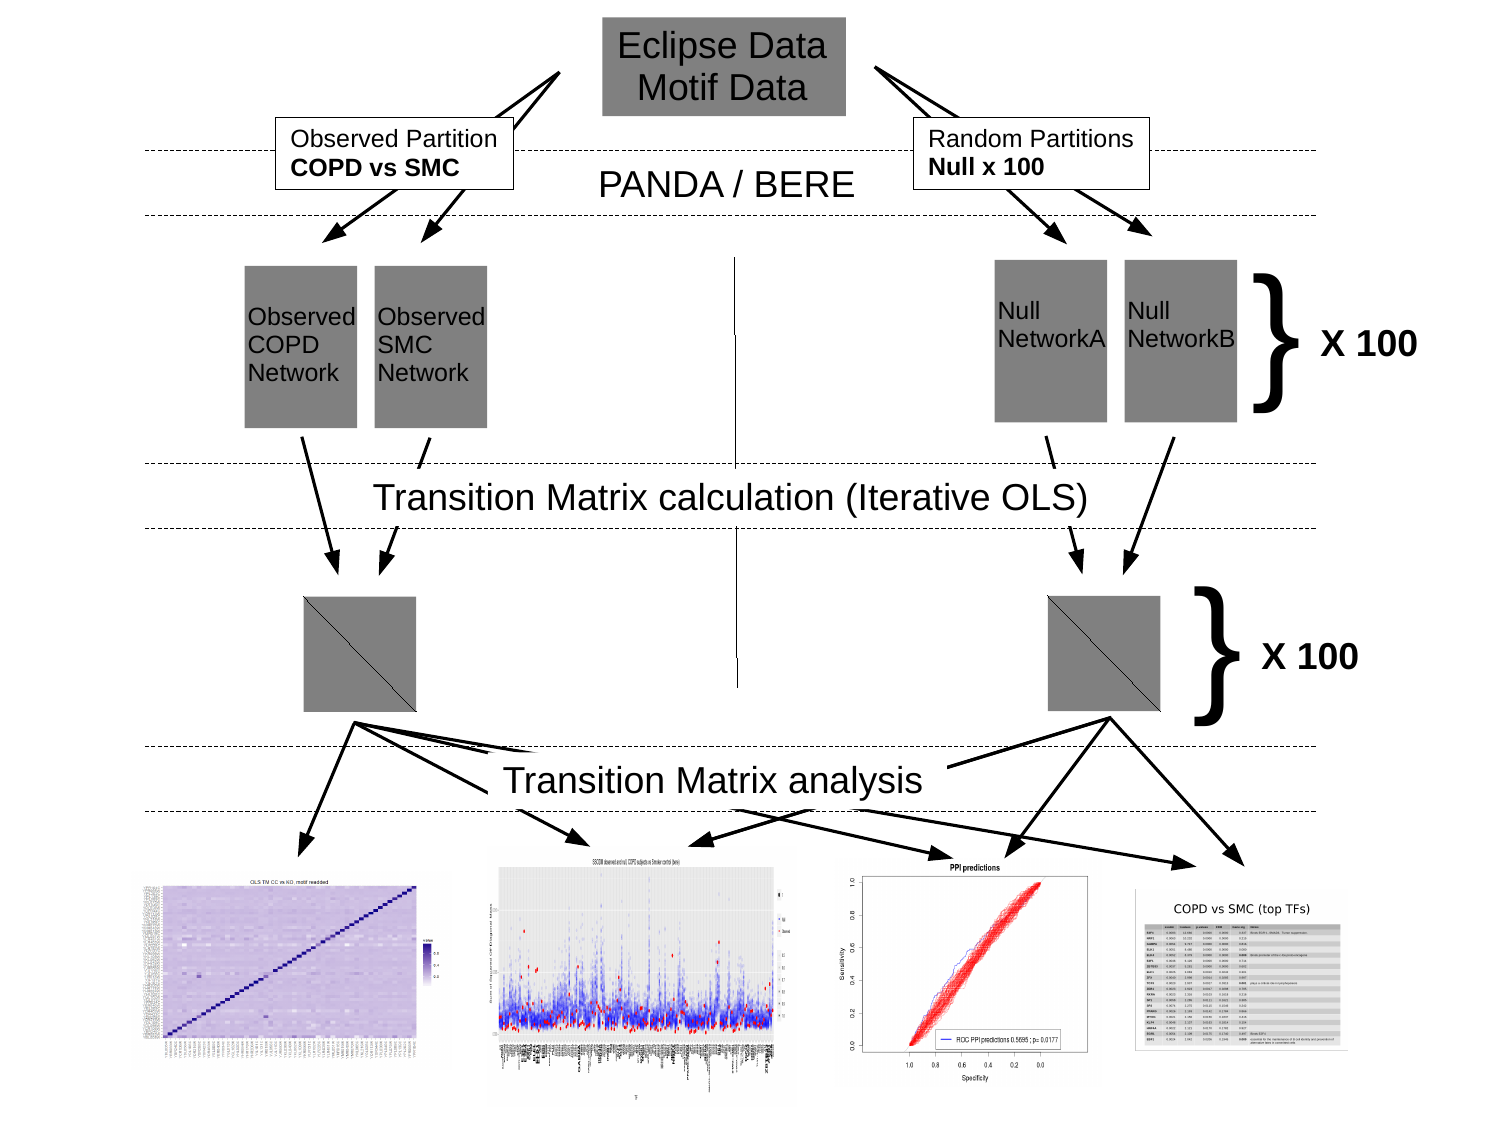

Eclipse Data Motif Data
Random Partitions
Null x 100
Observed Partition
COPD vs SMC
PANDA / BERE
}
Null
NetworkA
Null
NetworkB
Observed
COPD
Network
Observed
SMC
Network
X 100
Transition Matrix calculation (Iterative OLS)
}
X 100
Transition Matrix analysis